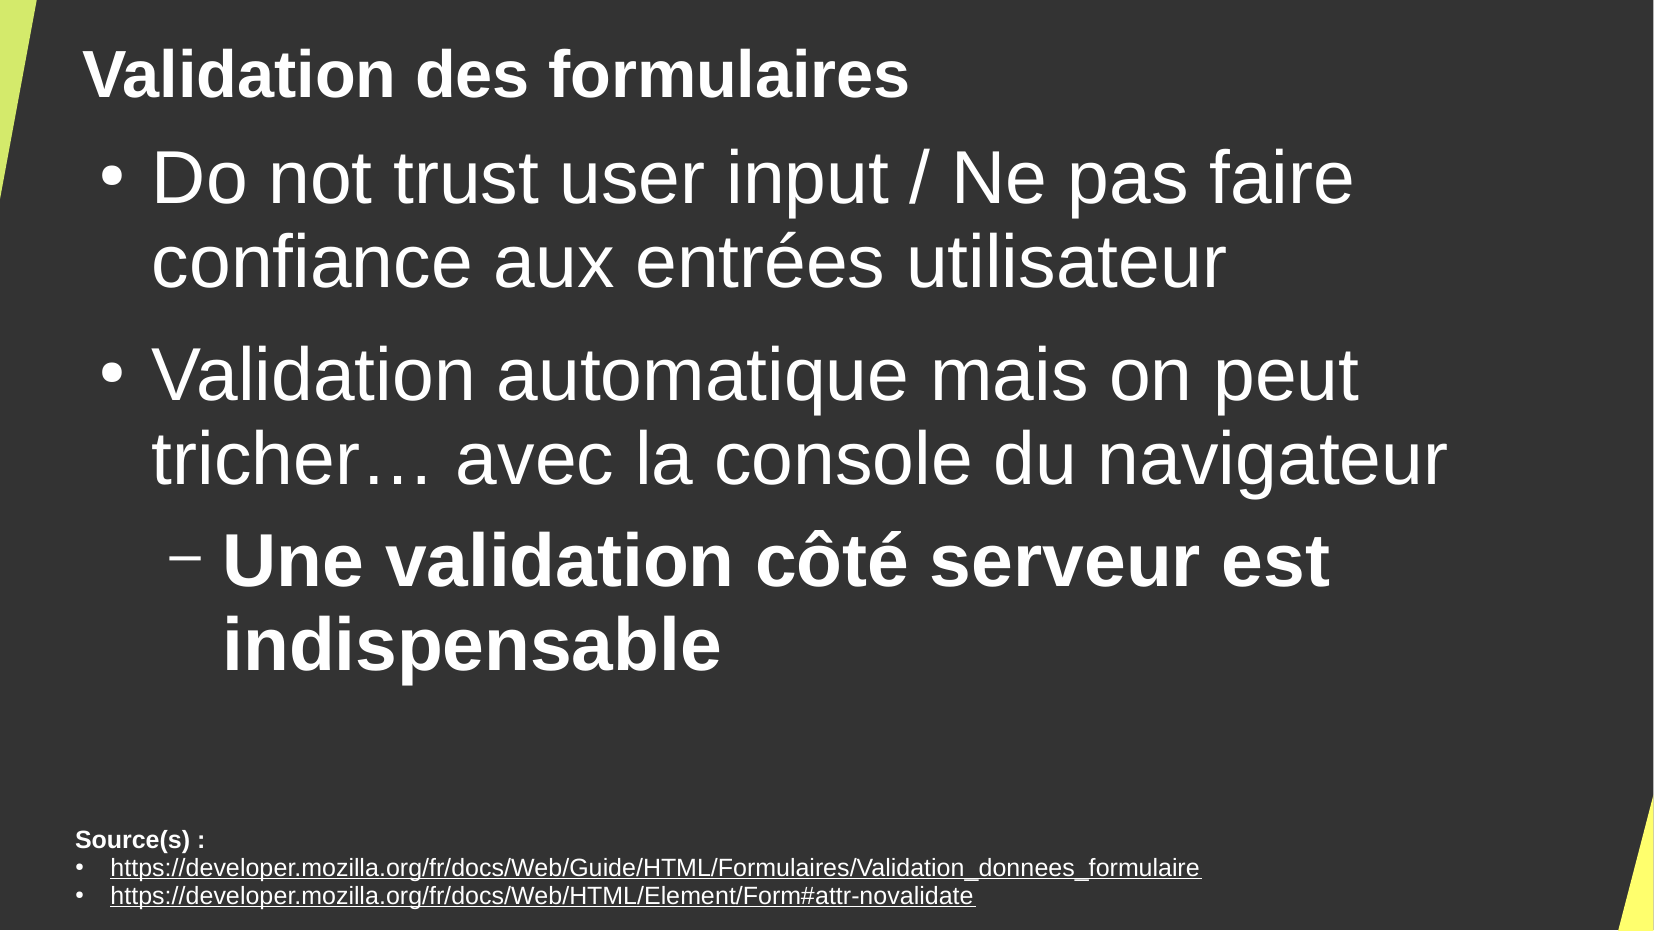

# Validation des formulaires
Do not trust user input / Ne pas faire confiance aux entrées utilisateur
Validation automatique mais on peut tricher… avec la console du navigateur
Une validation côté serveur est indispensable
Source(s) :
https://developer.mozilla.org/fr/docs/Web/Guide/HTML/Formulaires/Validation_donnees_formulaire
https://developer.mozilla.org/fr/docs/Web/HTML/Element/Form#attr-novalidate